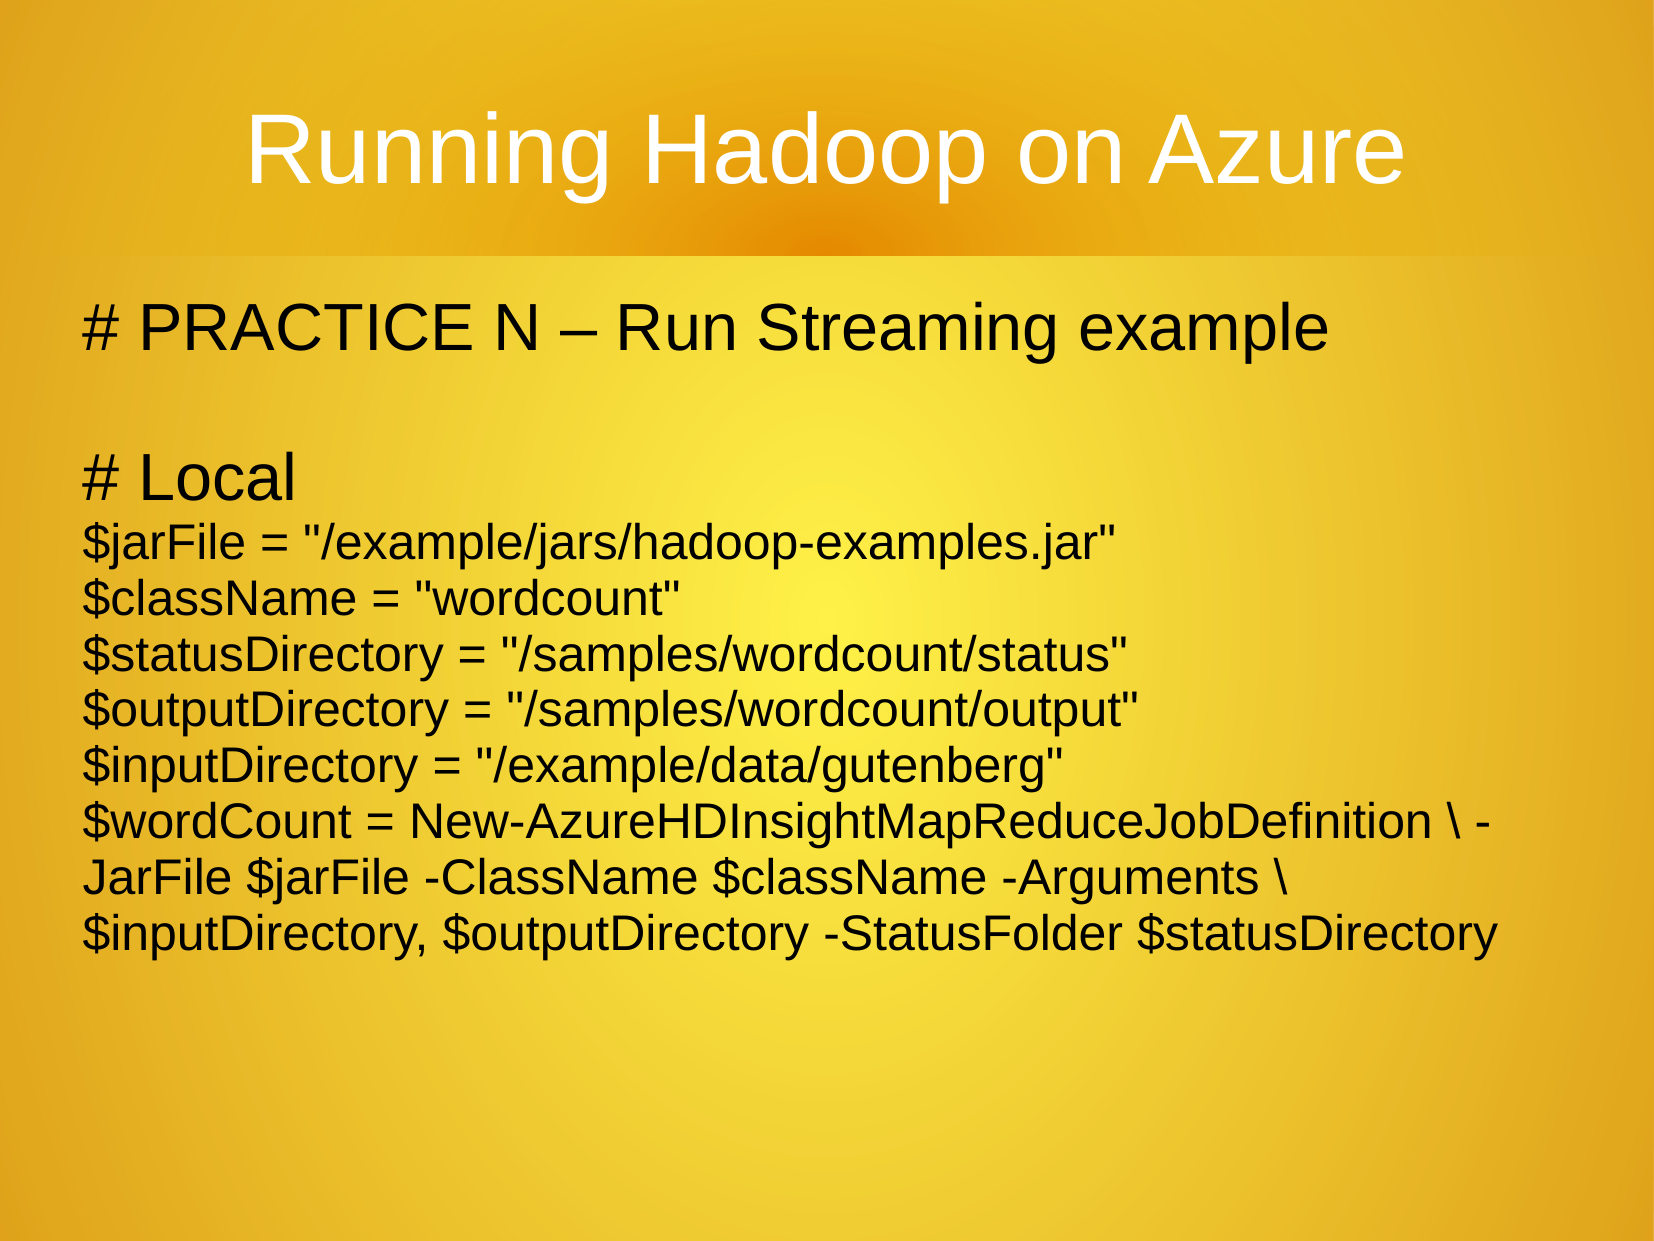

# Running Hadoop on Azure
# PRACTICE N – Run Streaming example
# Local
$jarFile = "/example/jars/hadoop-examples.jar"
$className = "wordcount"
$statusDirectory = "/samples/wordcount/status"
$outputDirectory = "/samples/wordcount/output"
$inputDirectory = "/example/data/gutenberg"
$wordCount = New-AzureHDInsightMapReduceJobDefinition \ -JarFile $jarFile -ClassName $className -Arguments \ $inputDirectory, $outputDirectory -StatusFolder $statusDirectory